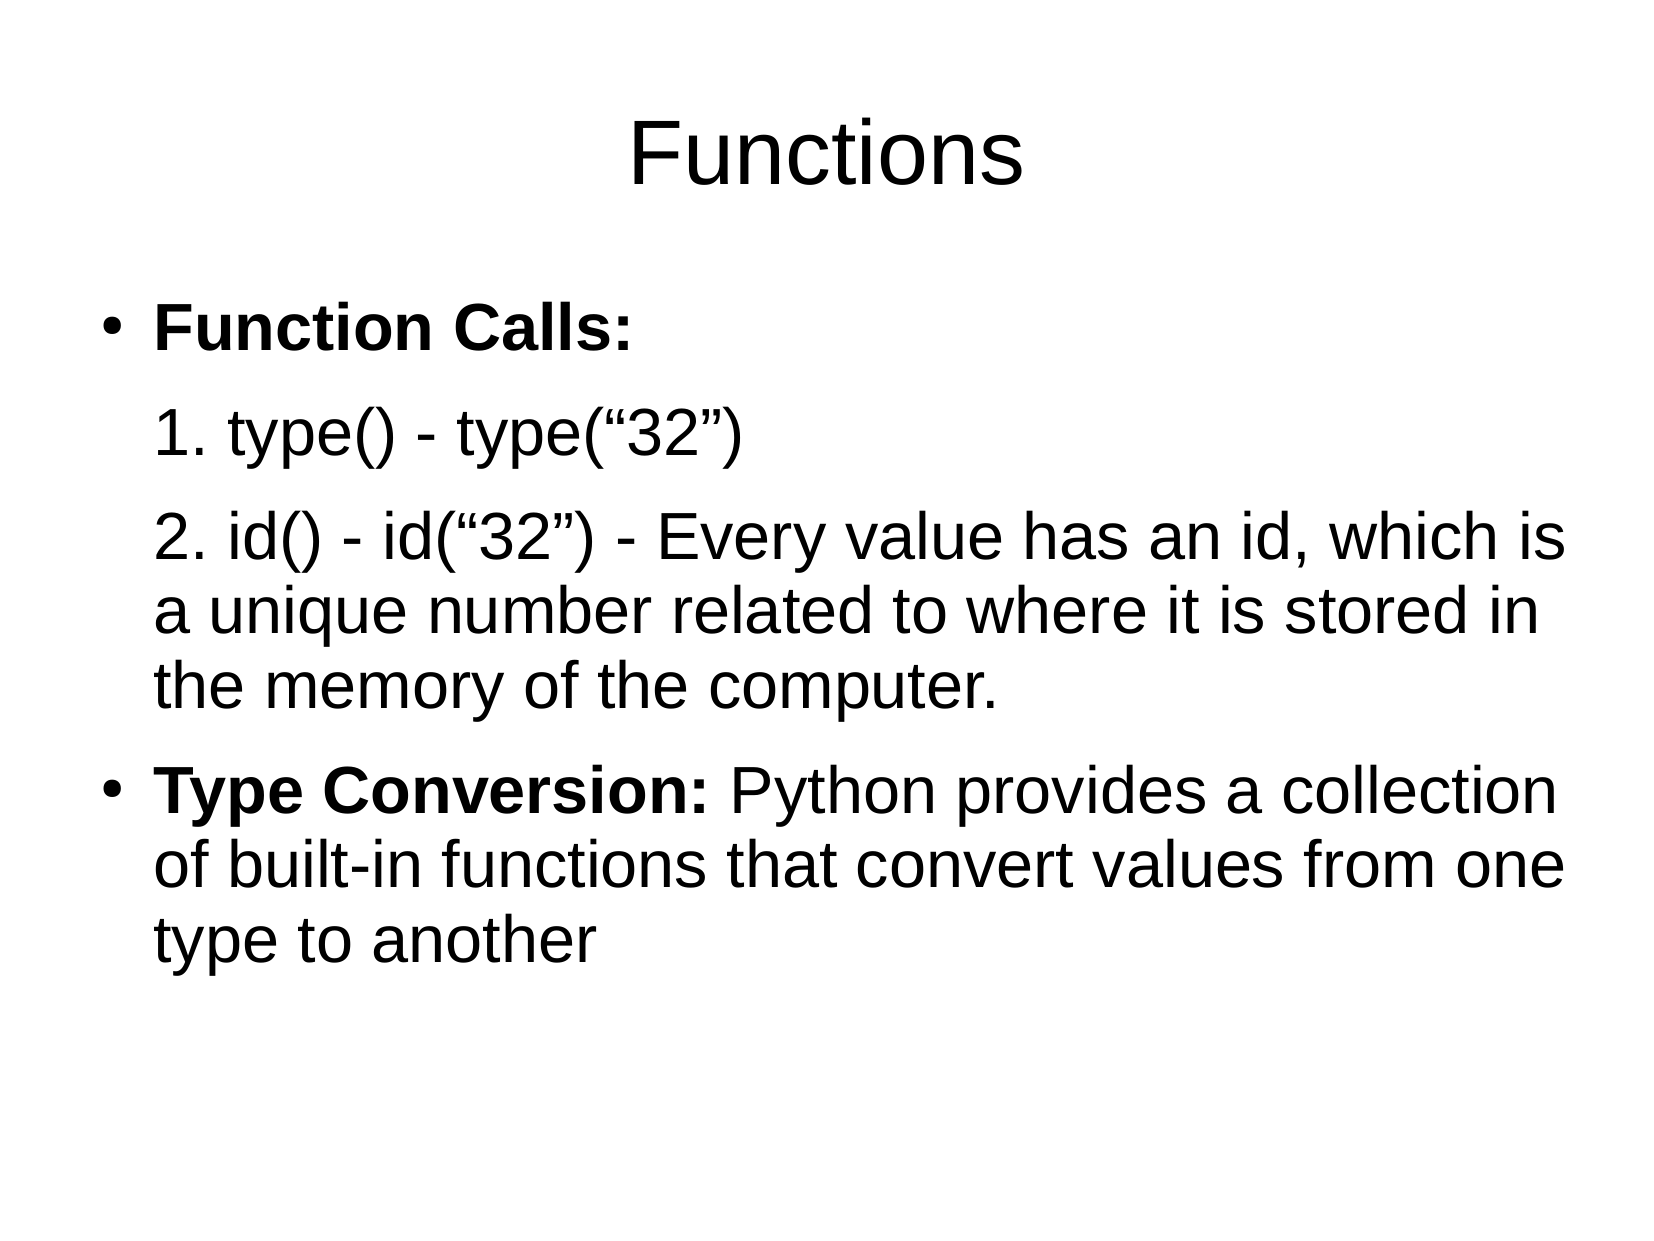

# Functions
Function Calls:
1. type() - type(“32”)
2. id() - id(“32”) - Every value has an id, which is a unique number related to where it is stored in the memory of the computer.
Type Conversion: Python provides a collection of built-in functions that convert values from one type to another